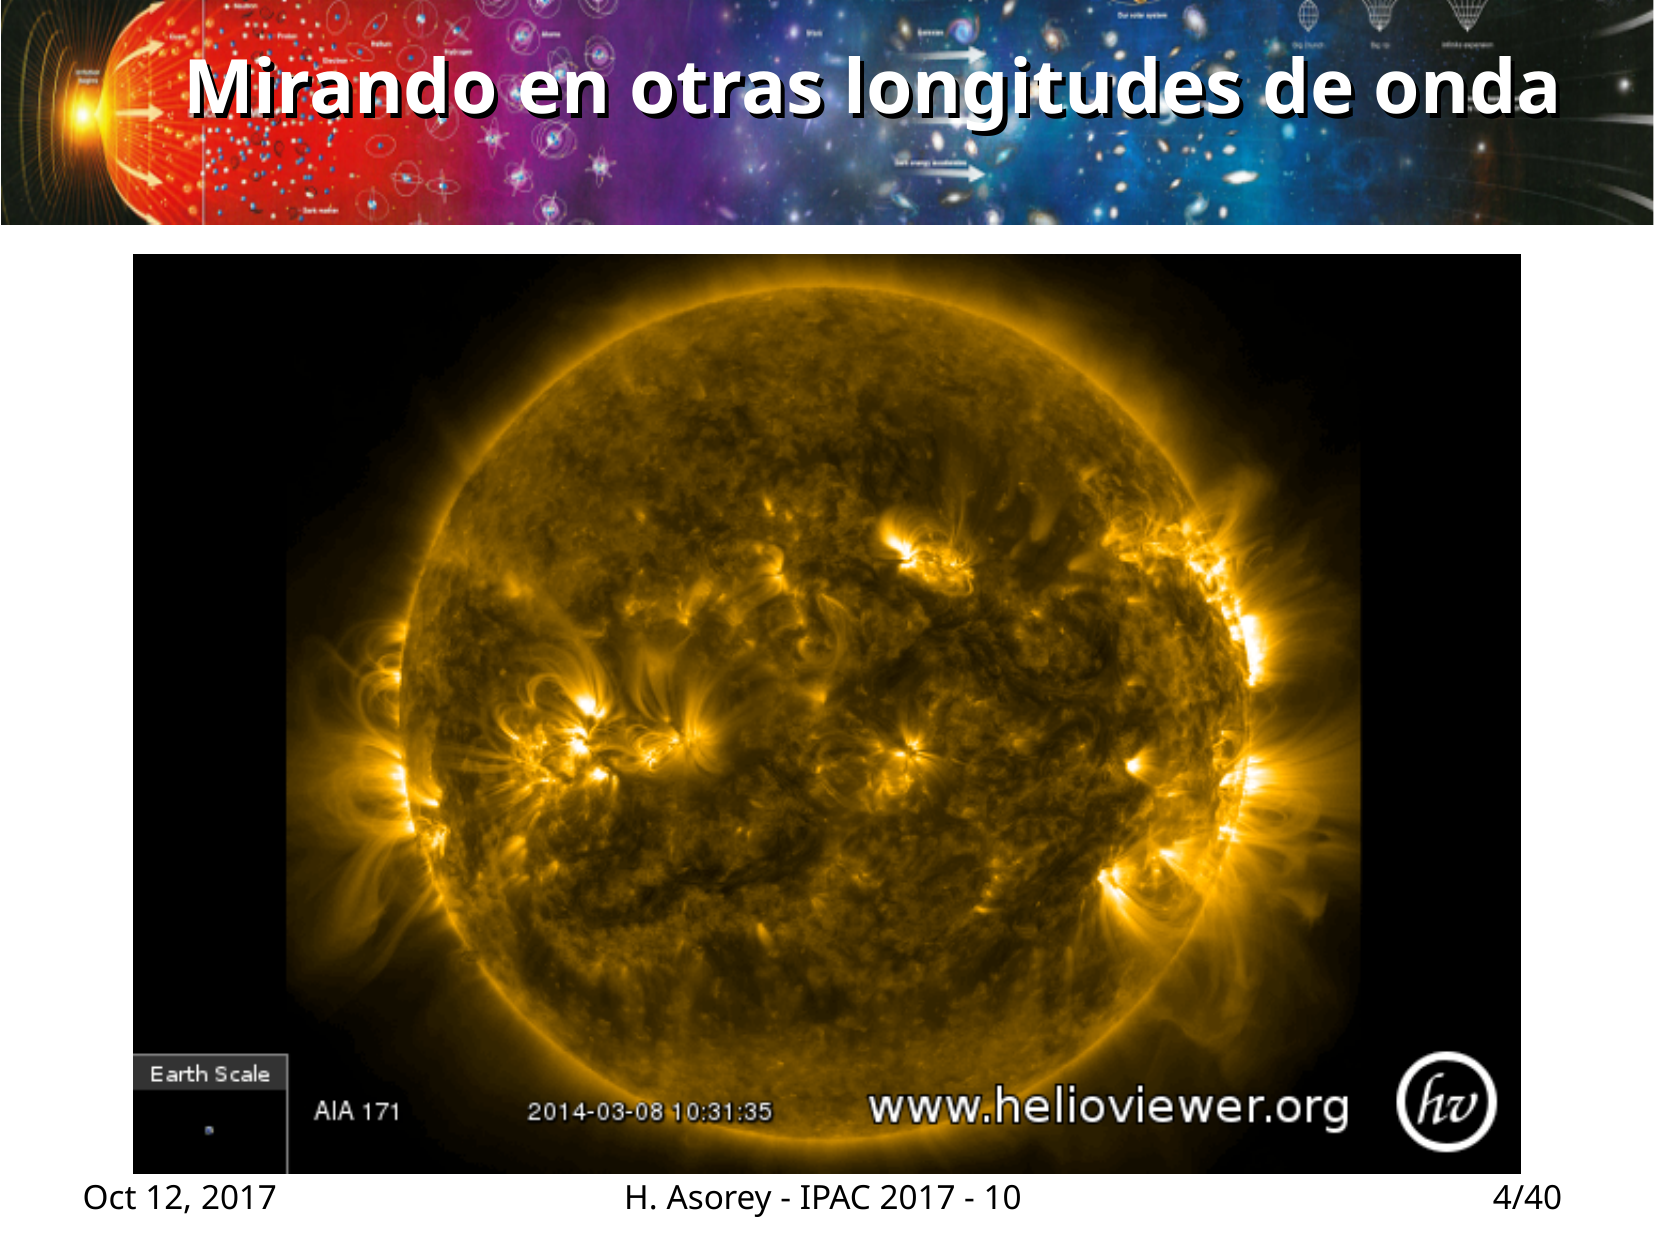

# Mirando en otras longitudes de onda
Oct 12, 2017
H. Asorey - IPAC 2017 - 10
4